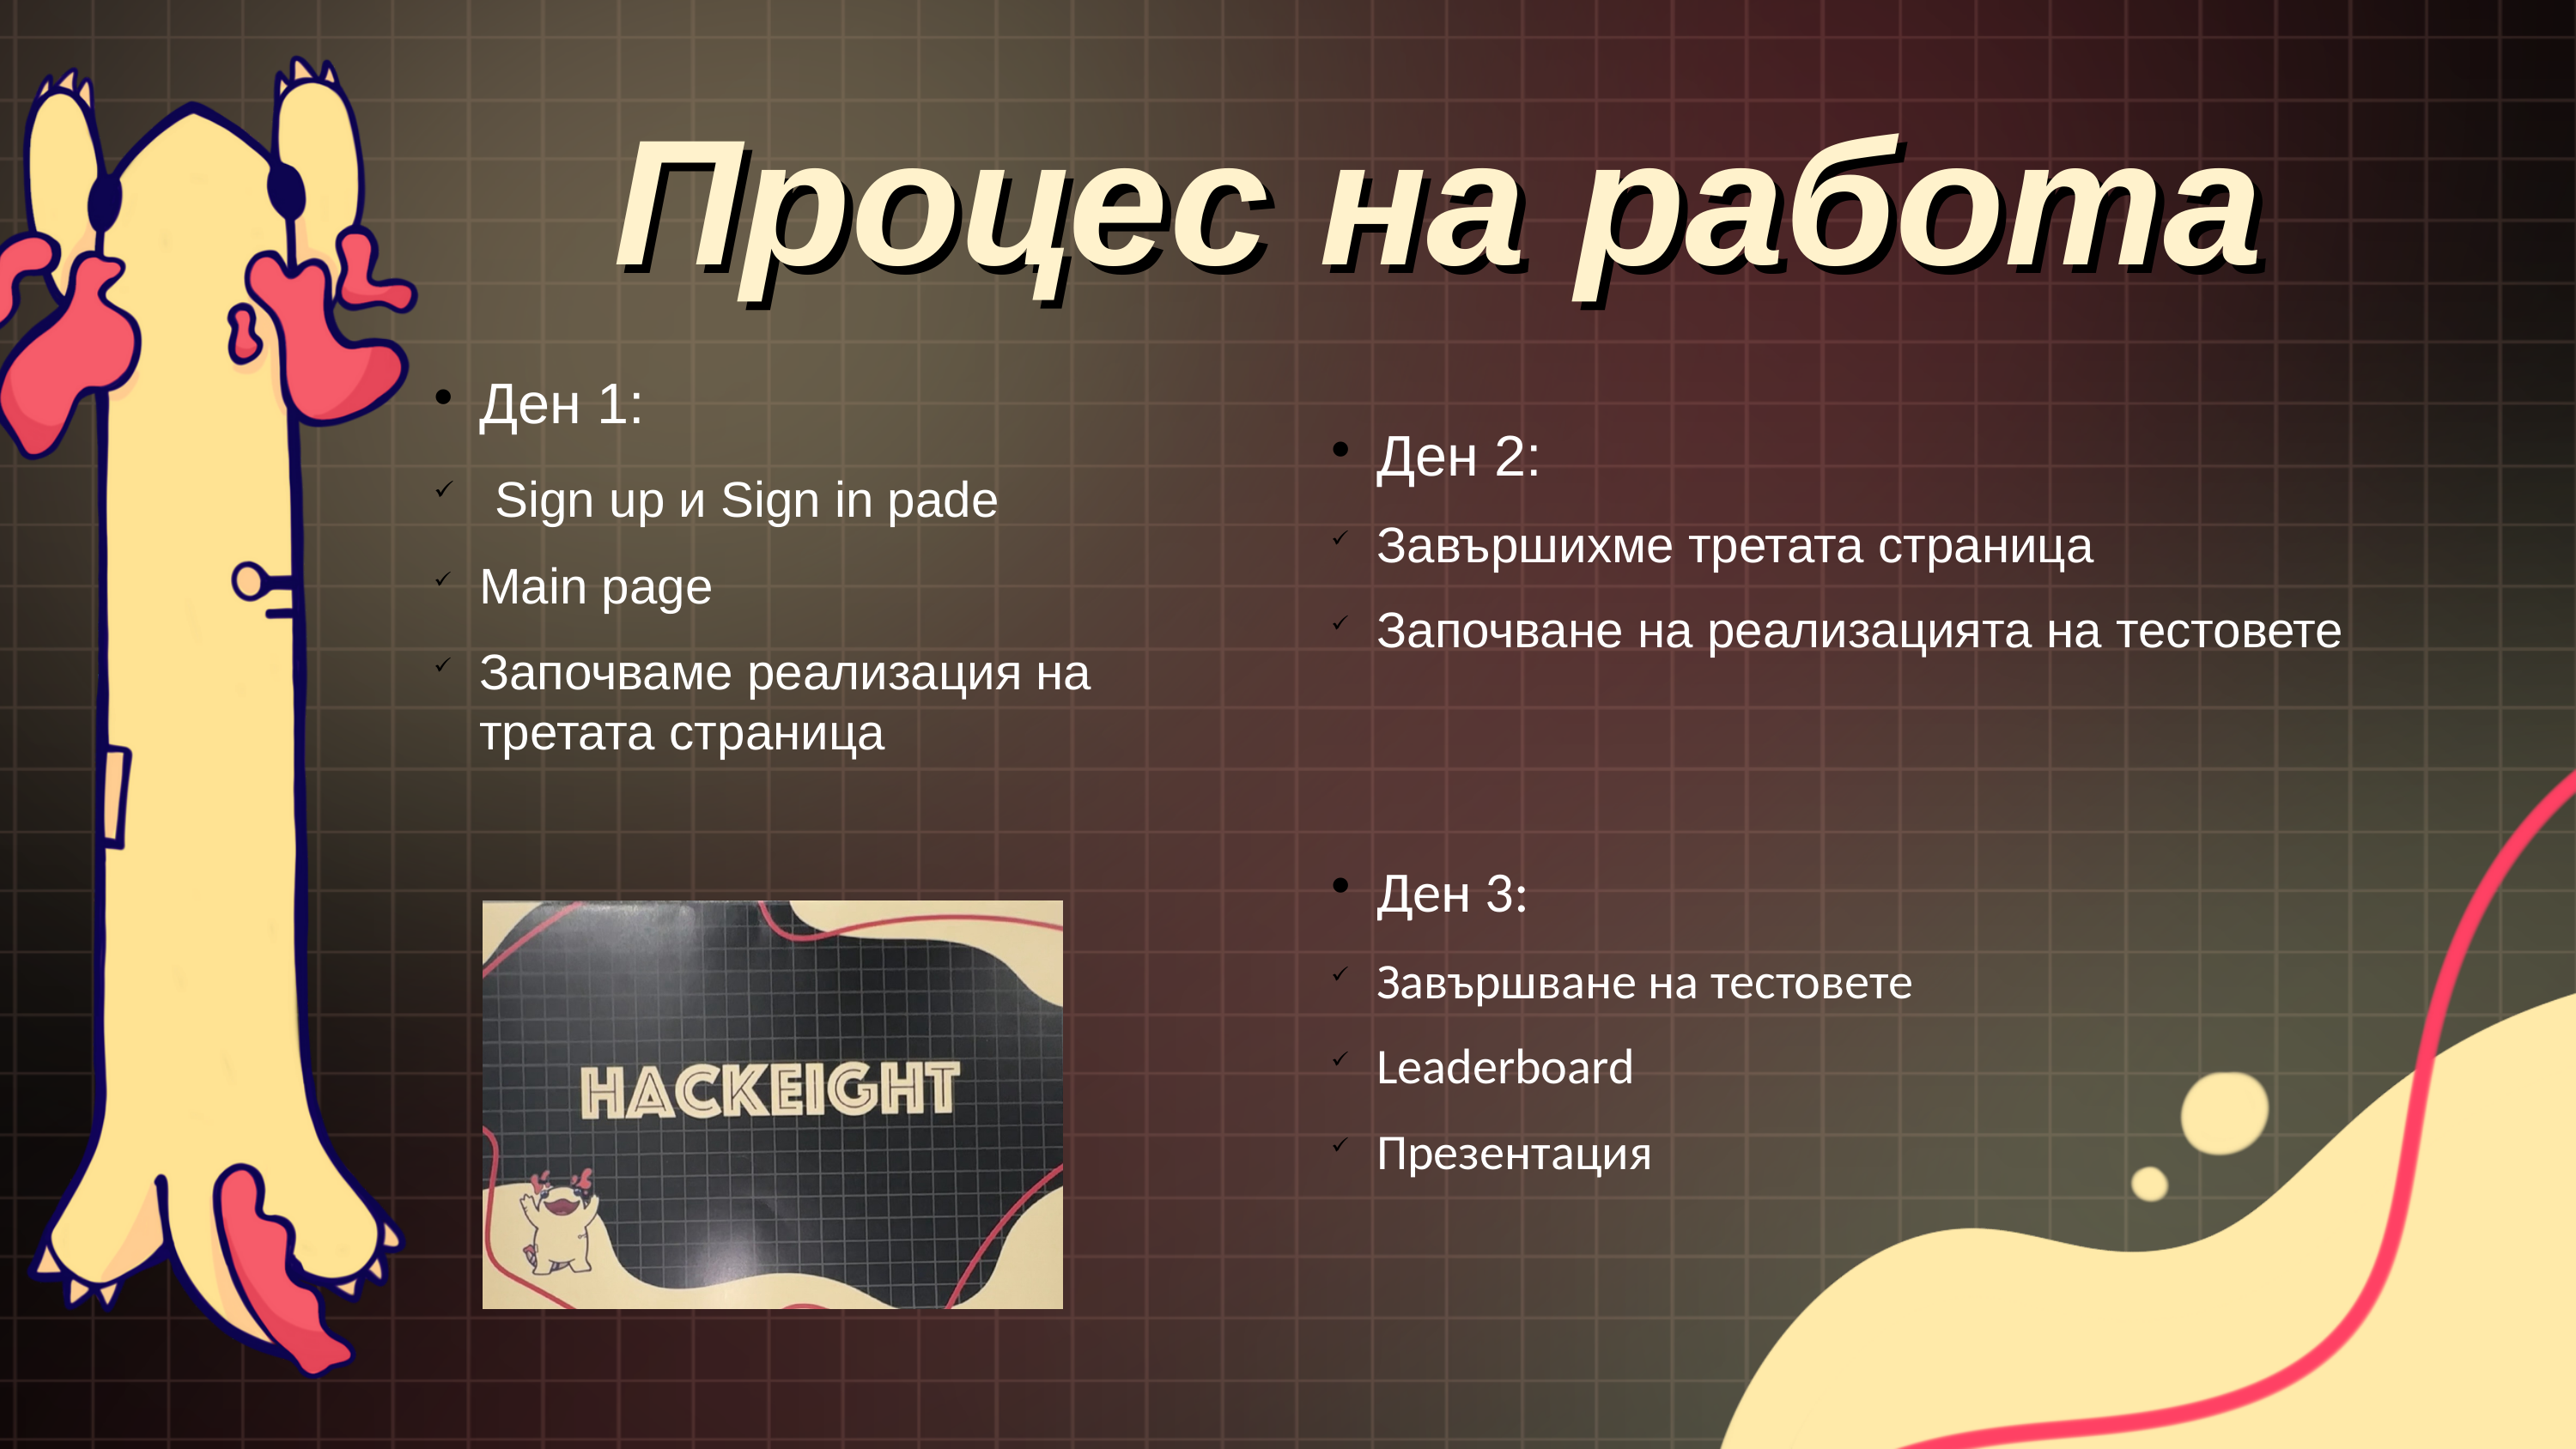

Процес на работа
# Ден 1:
 Sign up и Sign in pade
Main page
Започваме реализация на третата страница
Ден 2:
Завършихме третата страница
Започване на реализацията на тестовете
Ден 3:
Завършване на тестовете
Leaderboard
Презентация